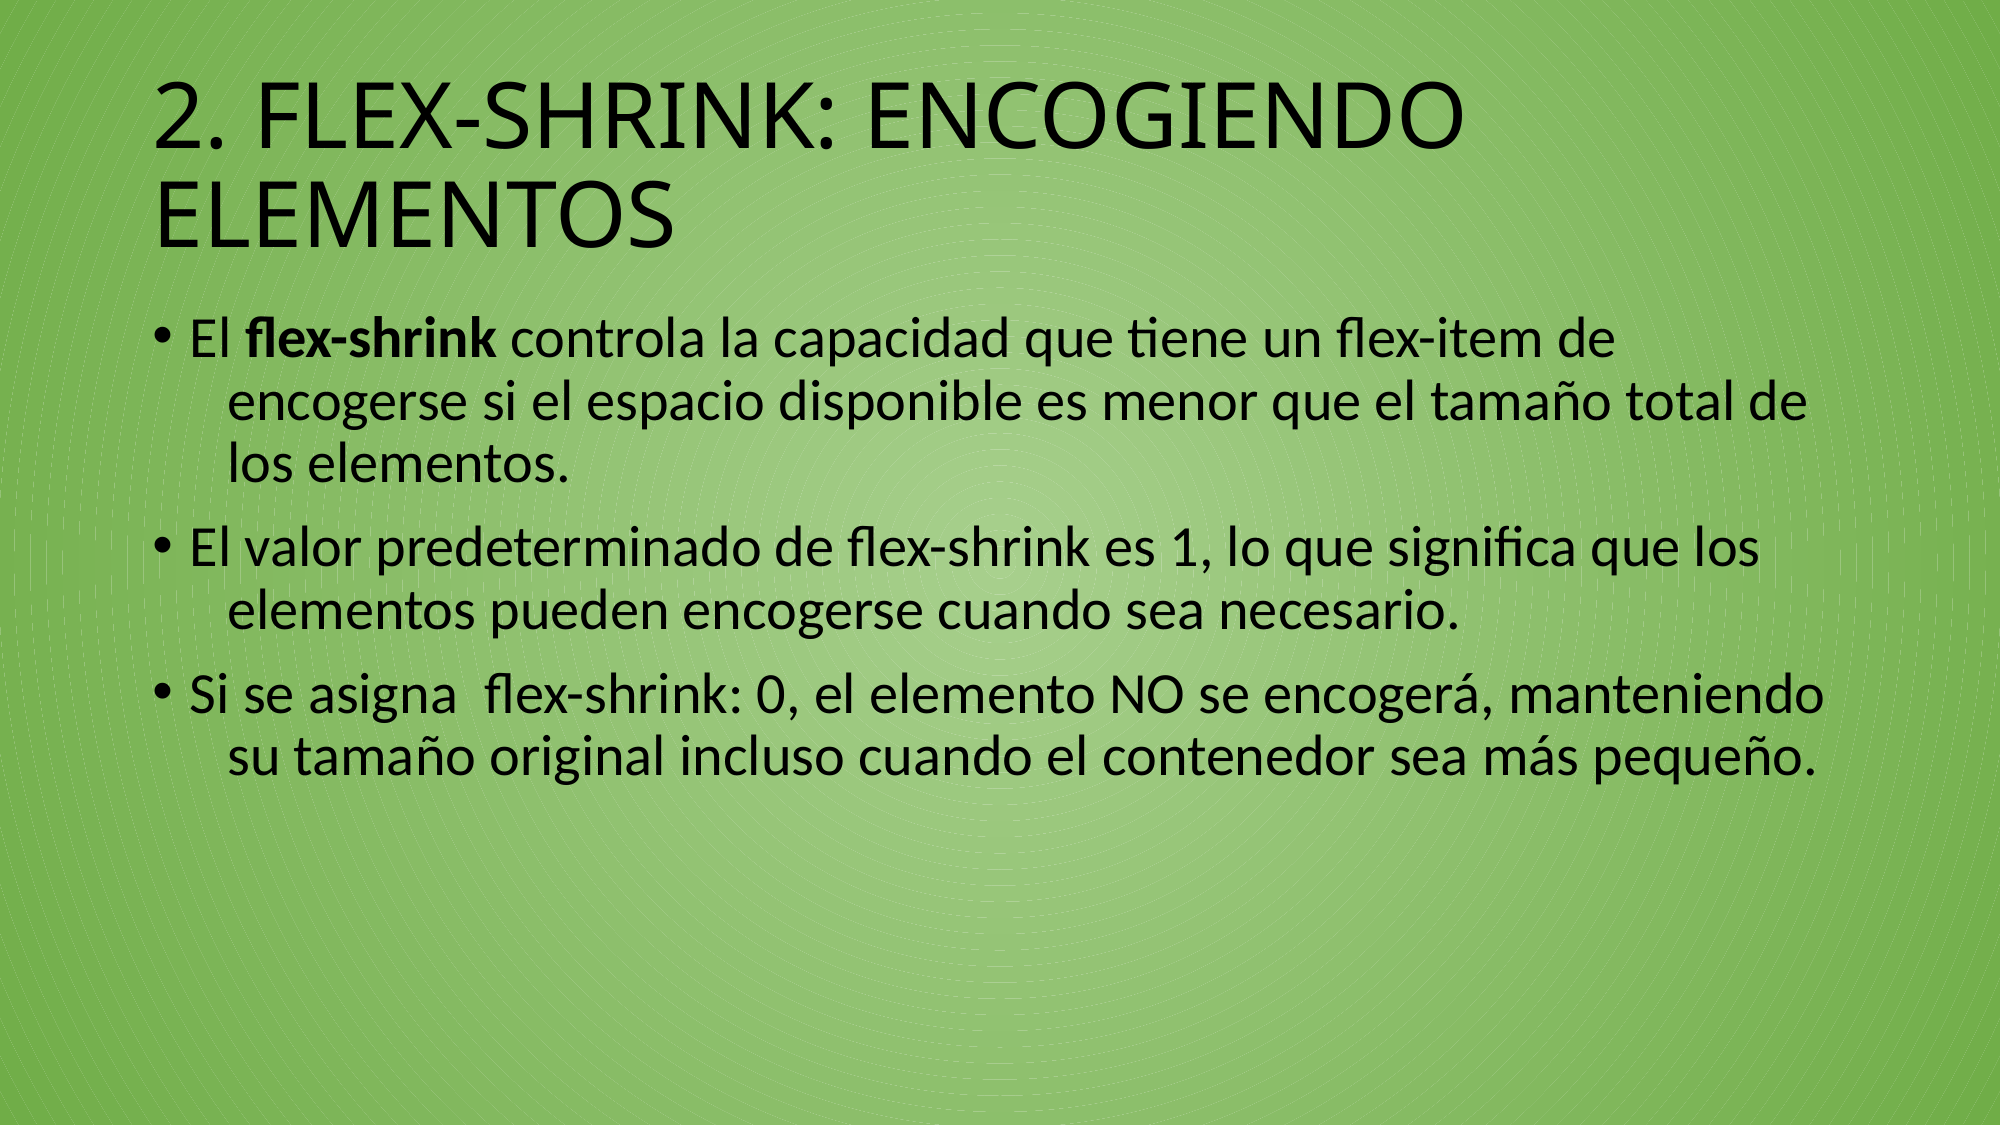

# 2. FLEX-SHRINK: ENCOGIENDO ELEMENTOS
El flex-shrink controla la capacidad que tiene un flex-item de encogerse si el espacio disponible es menor que el tamaño total de los elementos.
El valor predeterminado de flex-shrink es 1, lo que significa que los elementos pueden encogerse cuando sea necesario.
Si se asigna flex-shrink: 0, el elemento NO se encogerá, manteniendo su tamaño original incluso cuando el contenedor sea más pequeño.